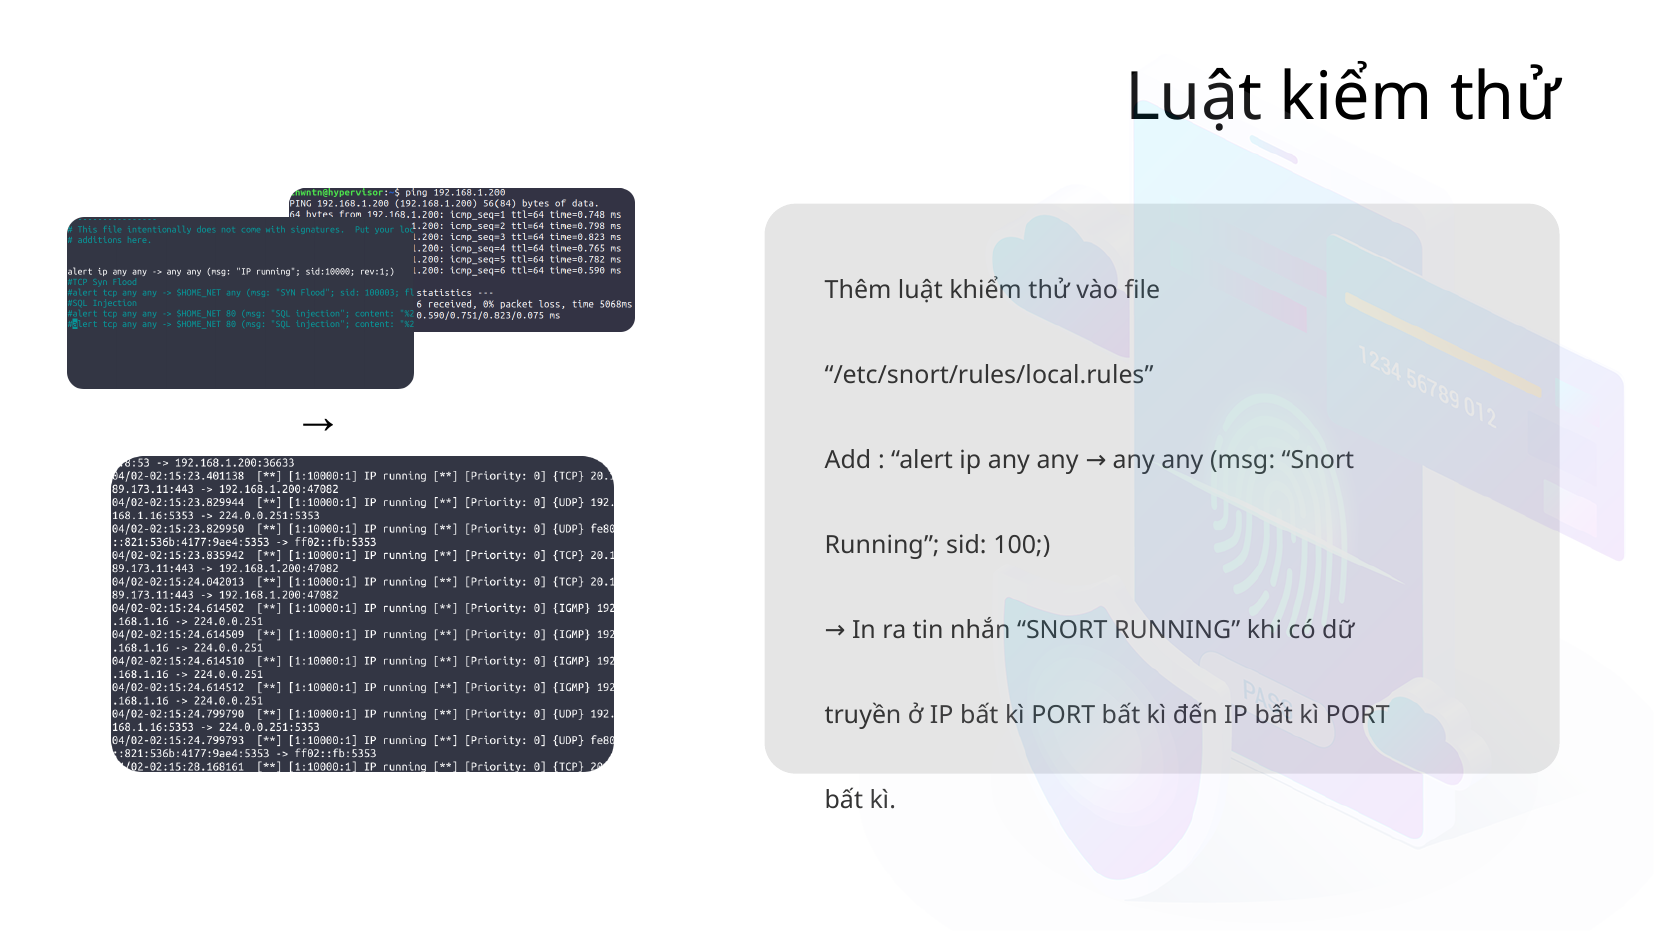

# Luật kiểm thử
Thêm luật khiểm thử vào file
“/etc/snort/rules/local.rules”
Add : “alert ip any any → any any (msg: “Snort Running”; sid: 100;)
→ In ra tin nhắn “SNORT RUNNING” khi có dữ truyền ở IP bất kì PORT bất kì đến IP bất kì PORT bất kì.
→